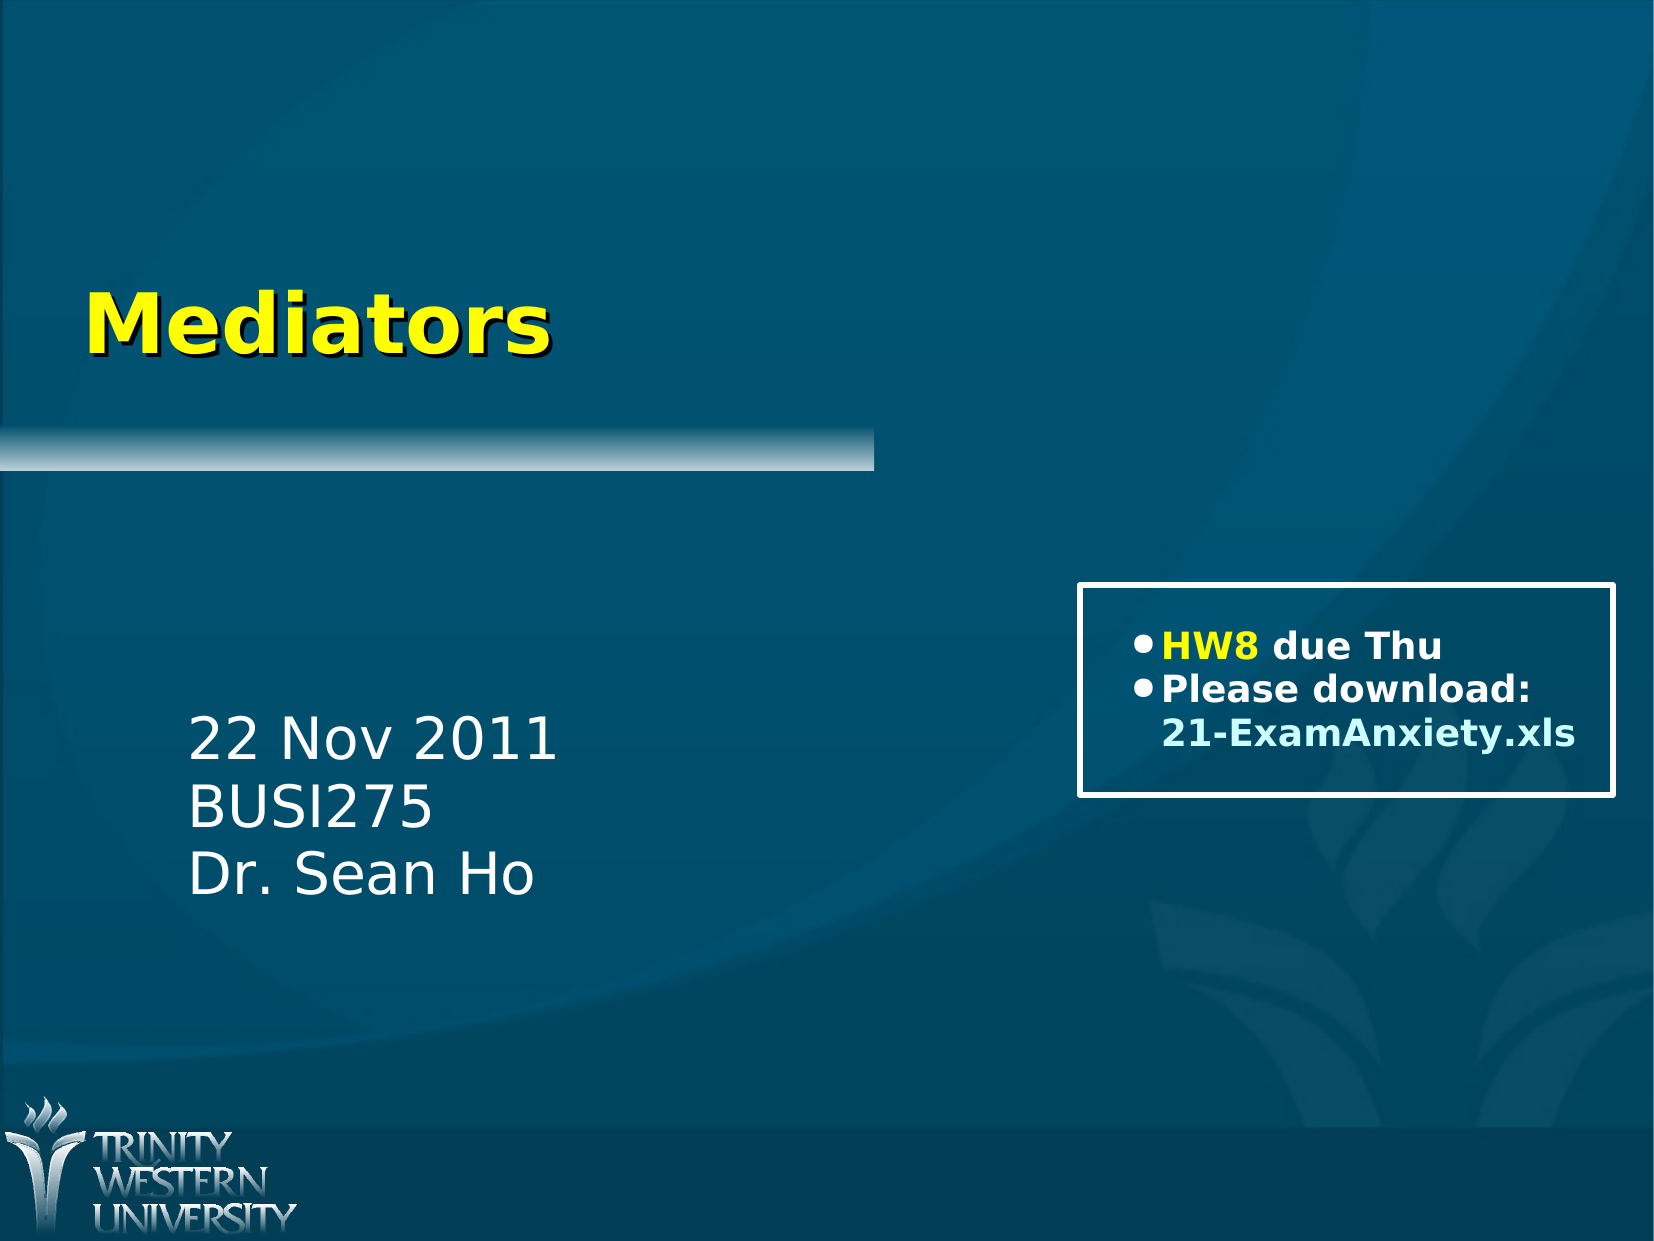

# Mediators
22 Nov 2011
BUSI275
Dr. Sean Ho
HW8 due Thu
Please download:
21-ExamAnxiety.xls